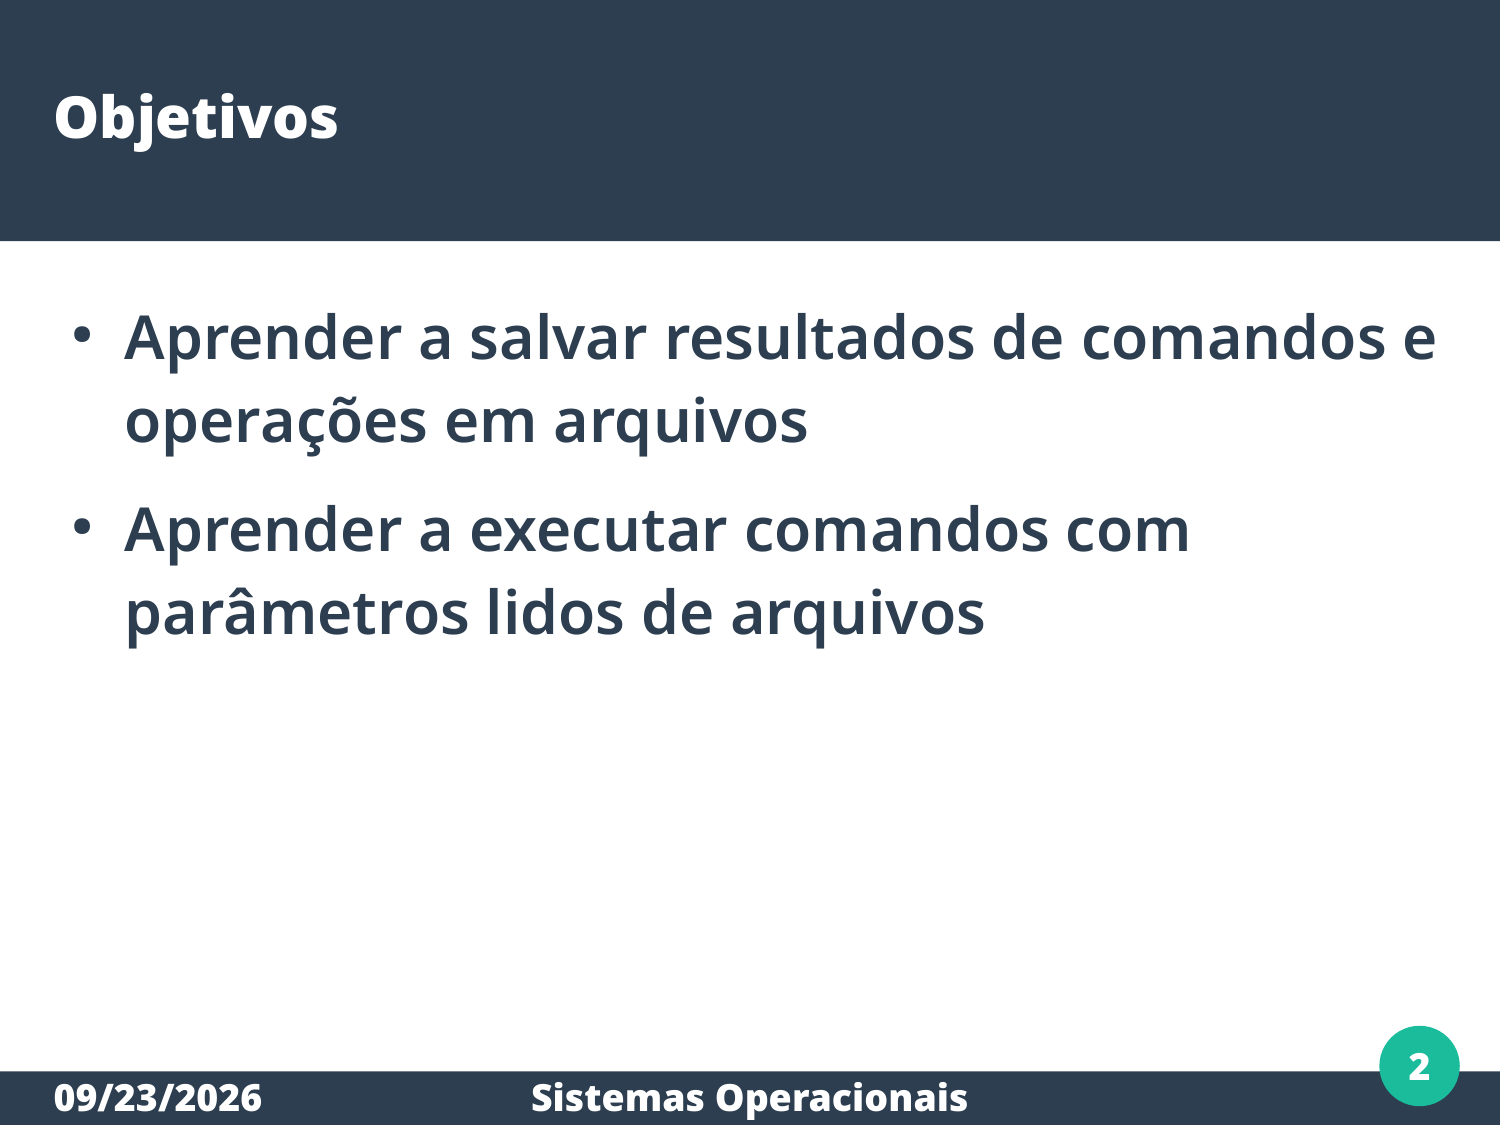

# Objetivos
Aprender a salvar resultados de comandos e operações em arquivos
Aprender a executar comandos com parâmetros lidos de arquivos
2
Sistemas Operacionais